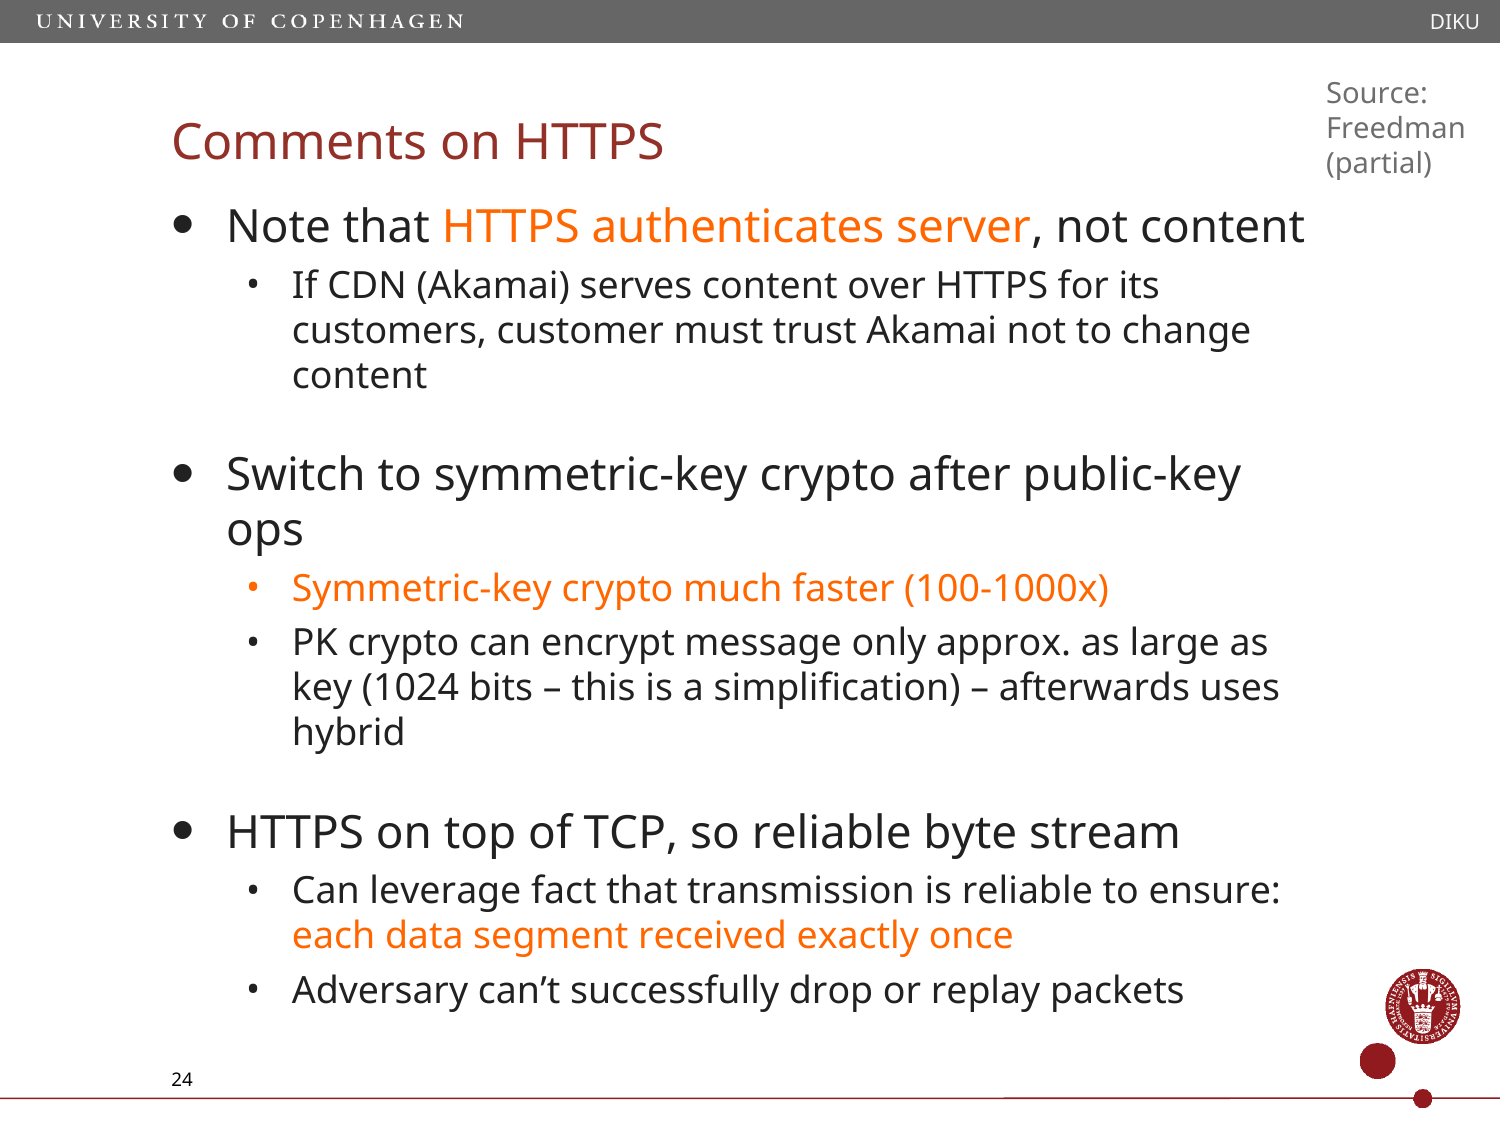

DIKU
Source: Freedman (partial)
Comments on HTTPS
Note that HTTPS authenticates server, not content
If CDN (Akamai) serves content over HTTPS for its customers, customer must trust Akamai not to change content
Switch to symmetric-key crypto after public-key ops
Symmetric-key crypto much faster (100-1000x)
PK crypto can encrypt message only approx. as large as key (1024 bits – this is a simplification) – afterwards uses hybrid
HTTPS on top of TCP, so reliable byte stream
Can leverage fact that transmission is reliable to ensure: each data segment received exactly once
Adversary can’t successfully drop or replay packets